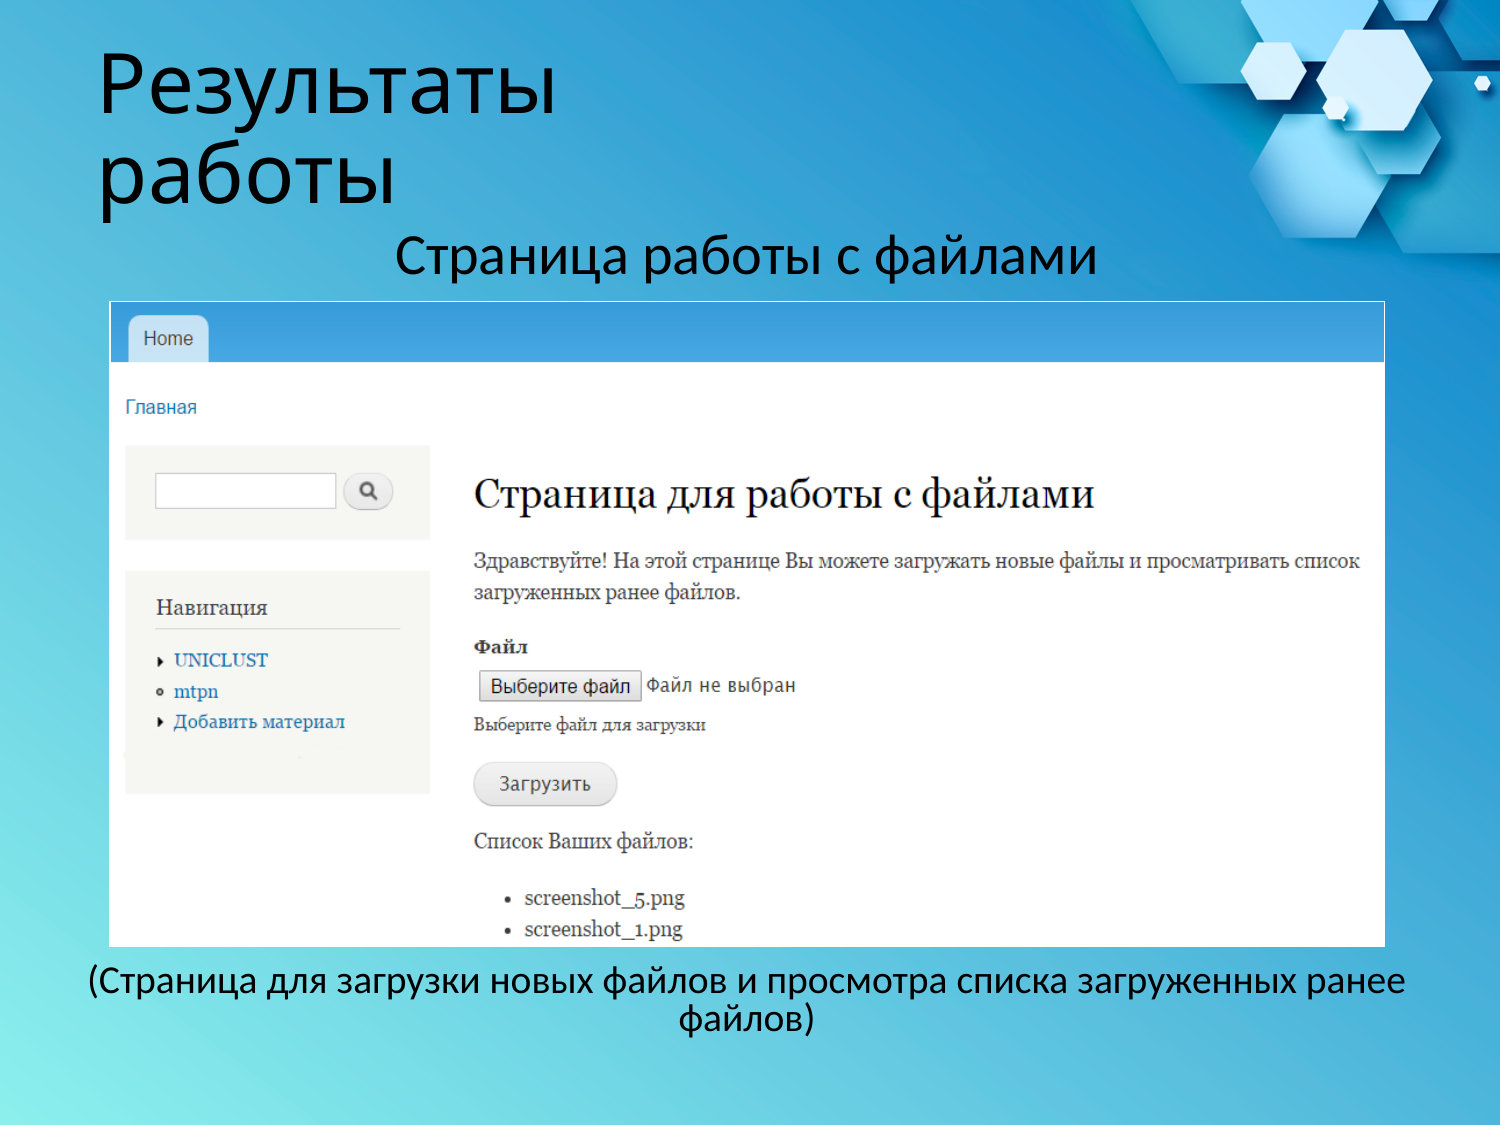

# Результаты работы
Страница работы с файлами
(Страница для загрузки новых файлов и просмотра списка загруженных ранее файлов)